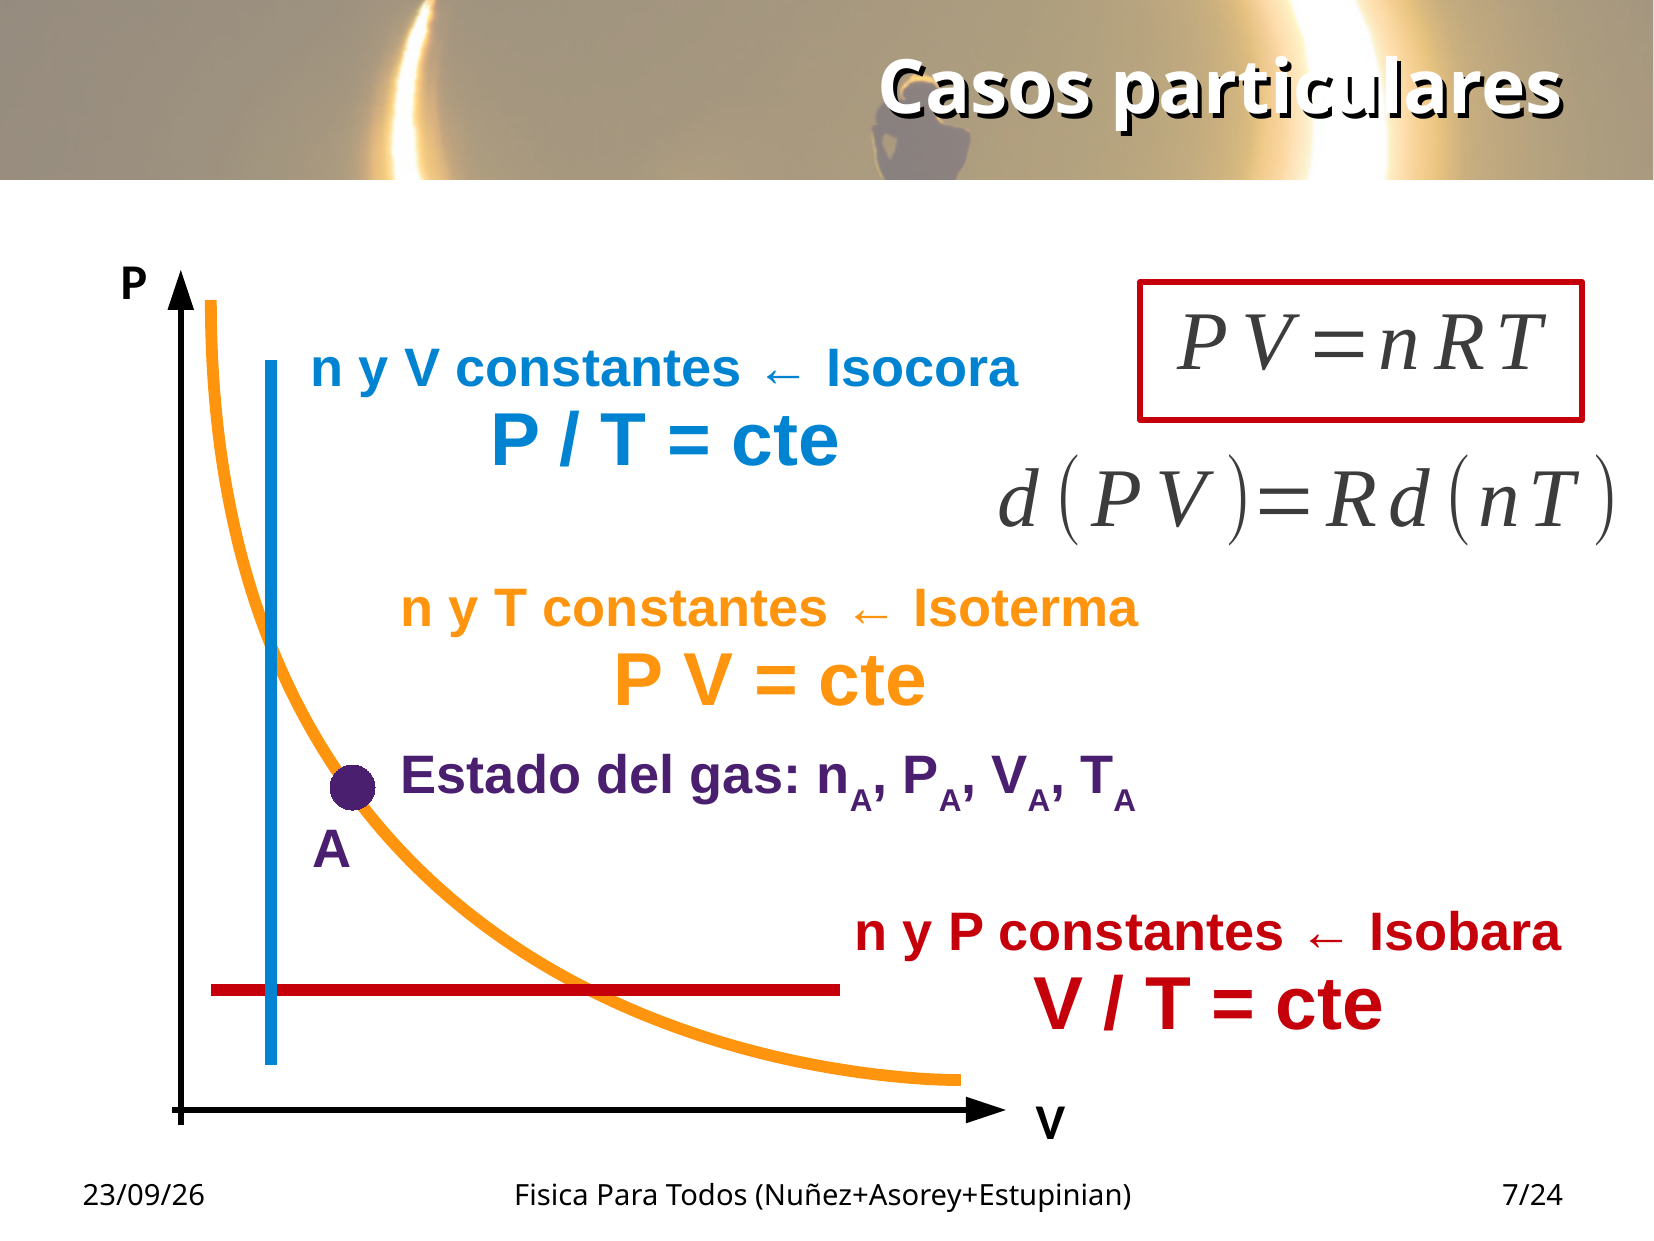

# Casos particulares
P
V
n y T constantes ← Isoterma
P V = cte
n y V constantes ← Isocora
P / T = cte
Estado del gas: nA, PA, VA, TA
A
n y P constantes ← Isobara
V / T = cte
Fisica Para Todos (Nuñez+Asorey+Estupinian)
7